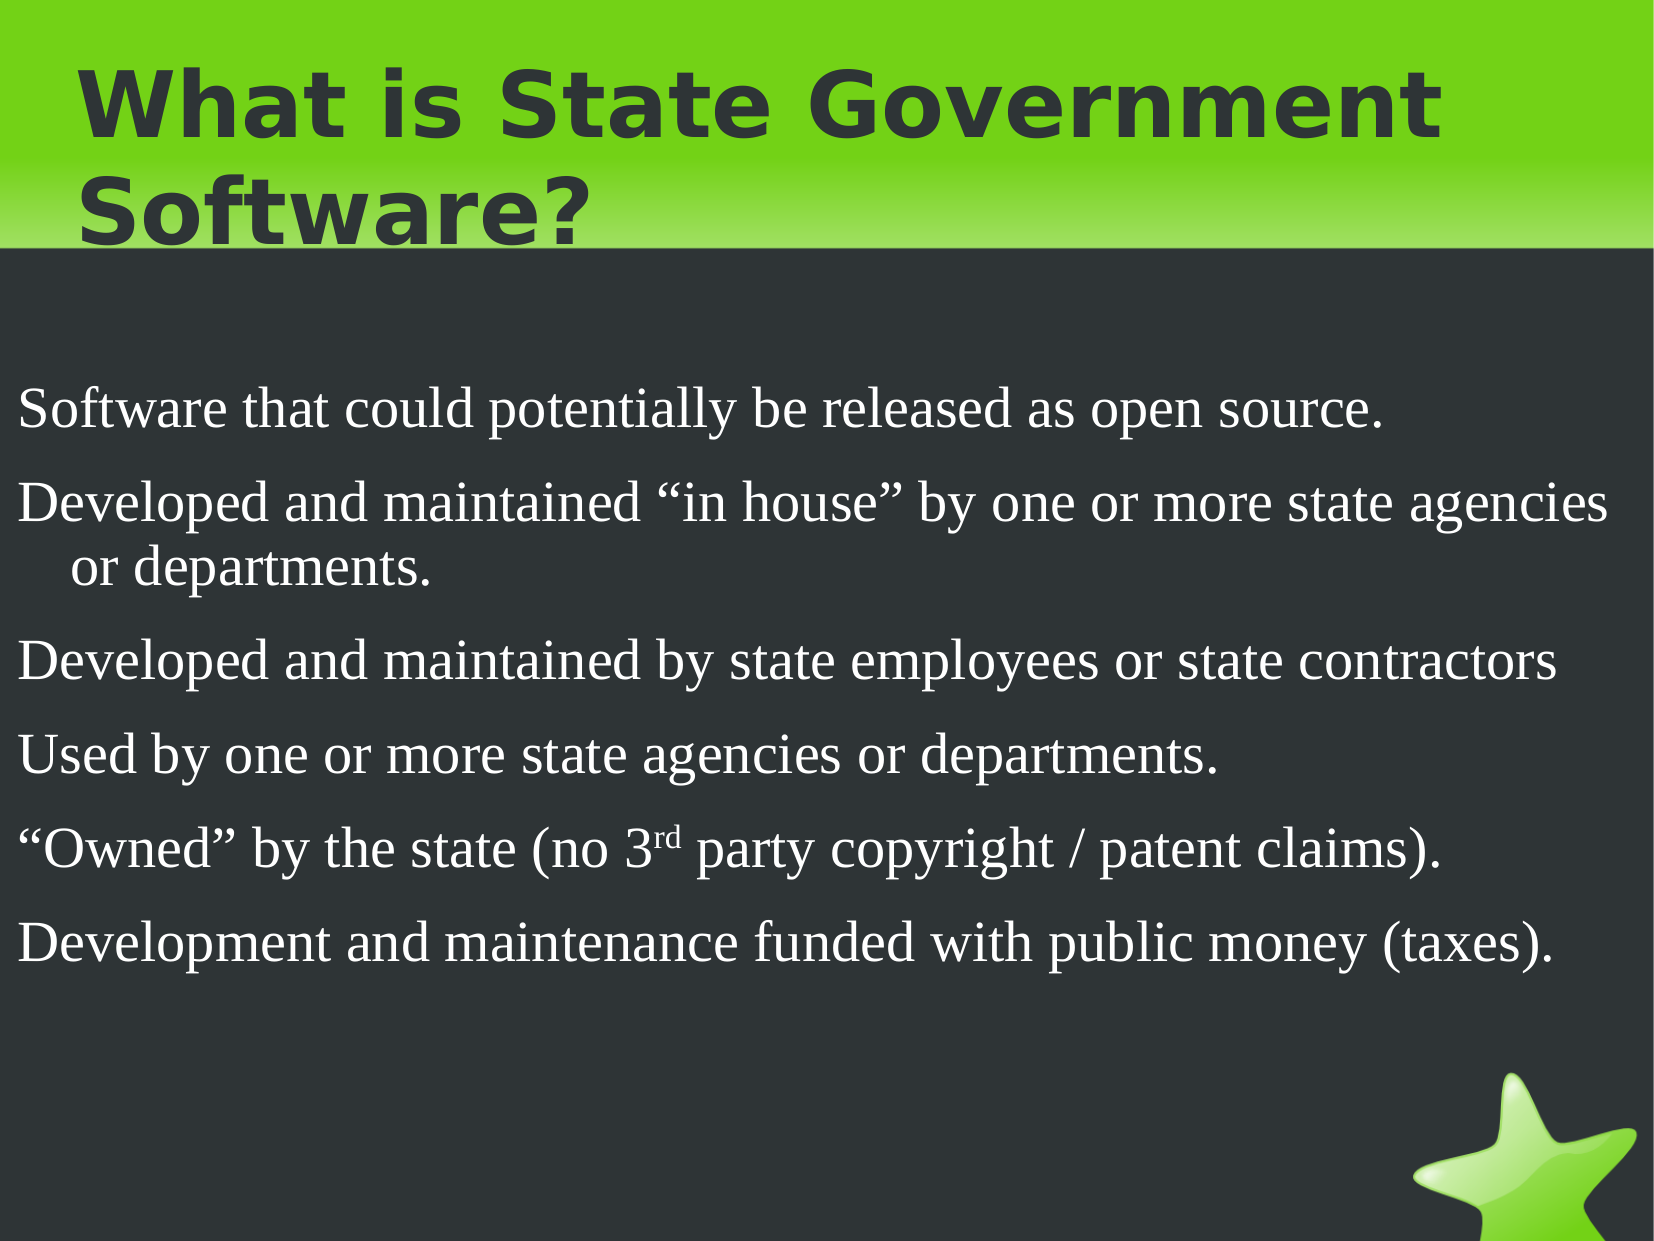

# What is State Government Software?
Software that could potentially be released as open source.
Developed and maintained “in house” by one or more state agencies or departments.
Developed and maintained by state employees or state contractors
Used by one or more state agencies or departments.
“Owned” by the state (no 3rd party copyright / patent claims).
Development and maintenance funded with public money (taxes).